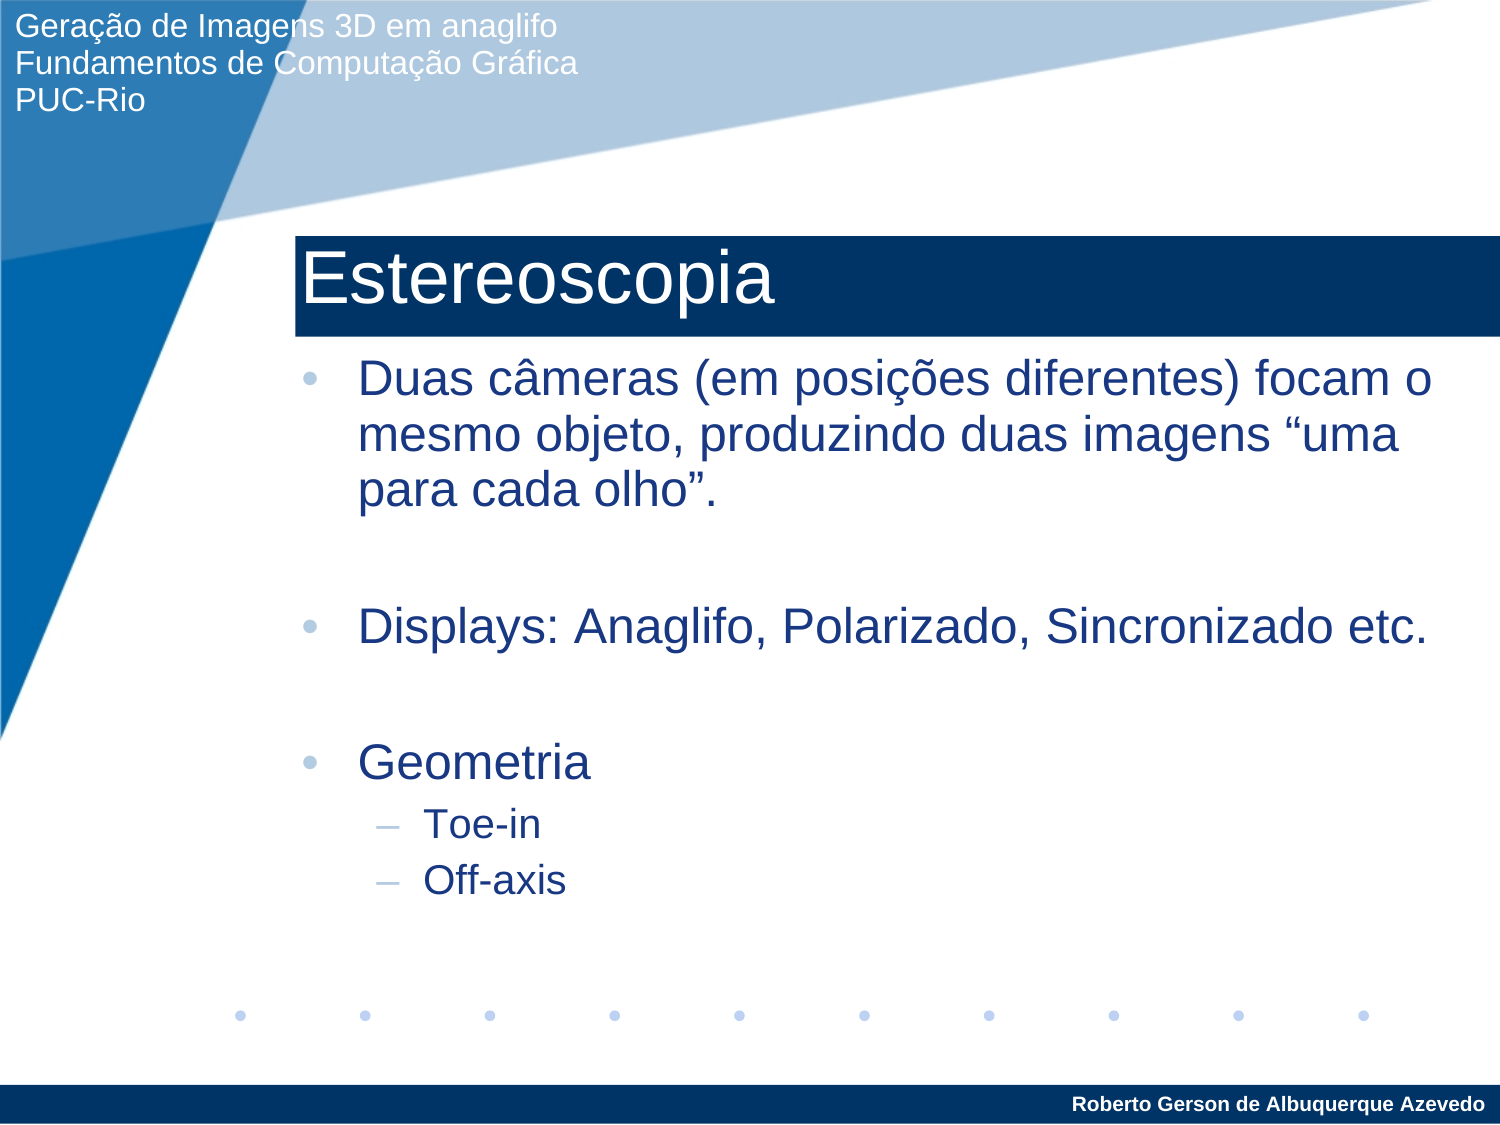

# Estereoscopia
Duas câmeras (em posições diferentes) focam o mesmo objeto, produzindo duas imagens “uma para cada olho”.
Displays: Anaglifo, Polarizado, Sincronizado etc.
Geometria
Toe-in
Off-axis